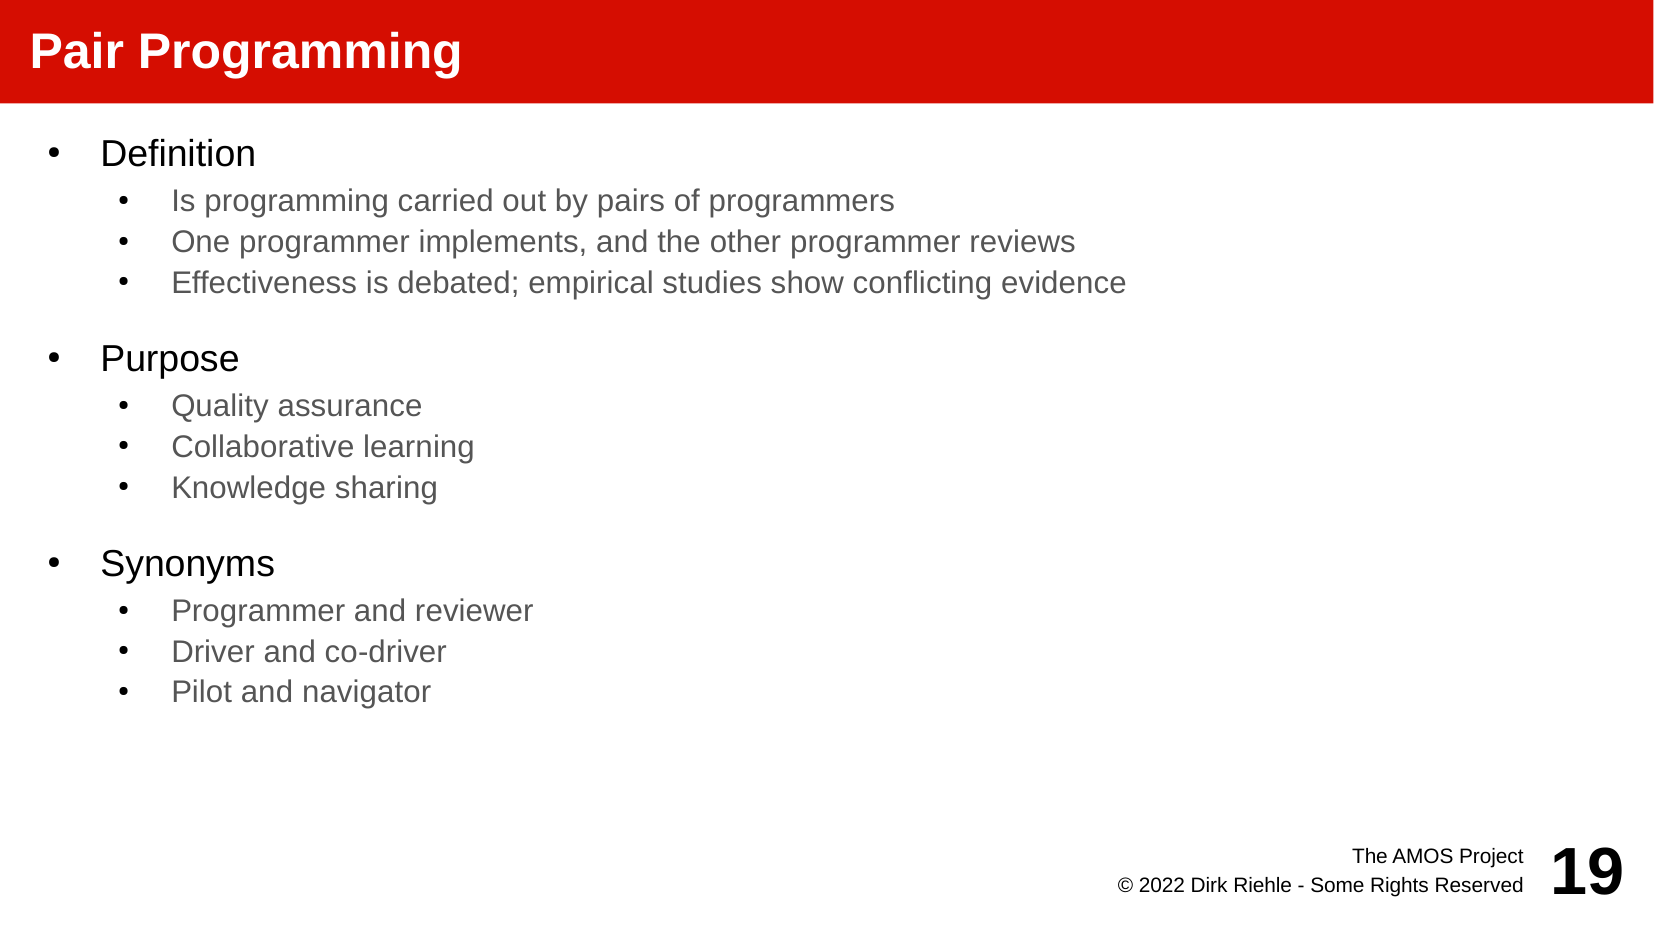

# Pair Programming
Definition
Is programming carried out by pairs of programmers
One programmer implements, and the other programmer reviews
Effectiveness is debated; empirical studies show conflicting evidence
Purpose
Quality assurance
Collaborative learning
Knowledge sharing
Synonyms
Programmer and reviewer
Driver and co-driver
Pilot and navigator
The AMOS Project
19
© 2022 Dirk Riehle - Some Rights Reserved